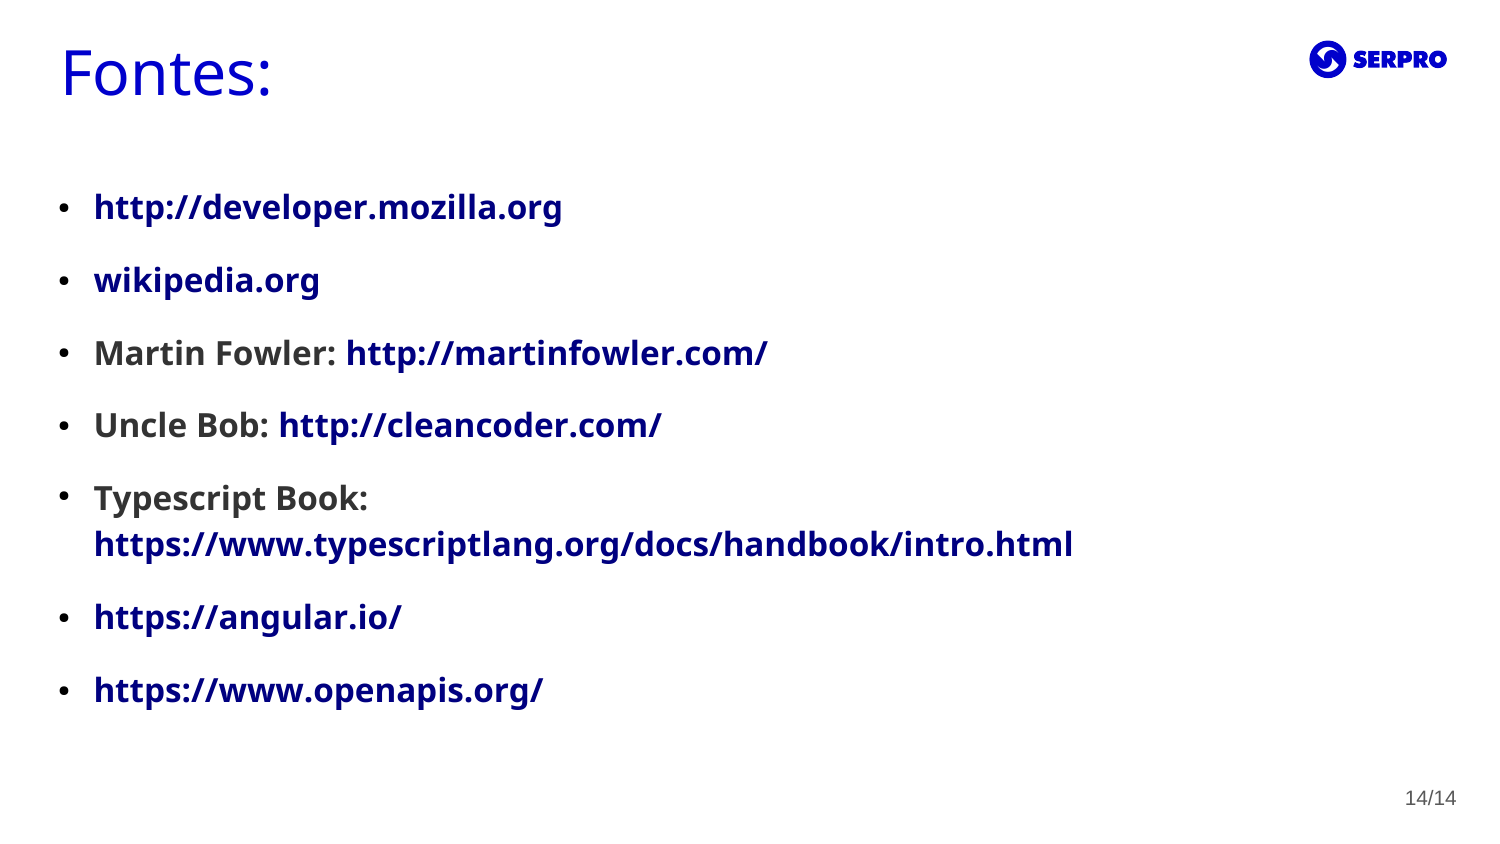

# Fontes:
http://developer.mozilla.org
wikipedia.org
Martin Fowler: http://martinfowler.com/
Uncle Bob: http://cleancoder.com/
Typescript Book: https://www.typescriptlang.org/docs/handbook/intro.html
https://angular.io/
https://www.openapis.org/